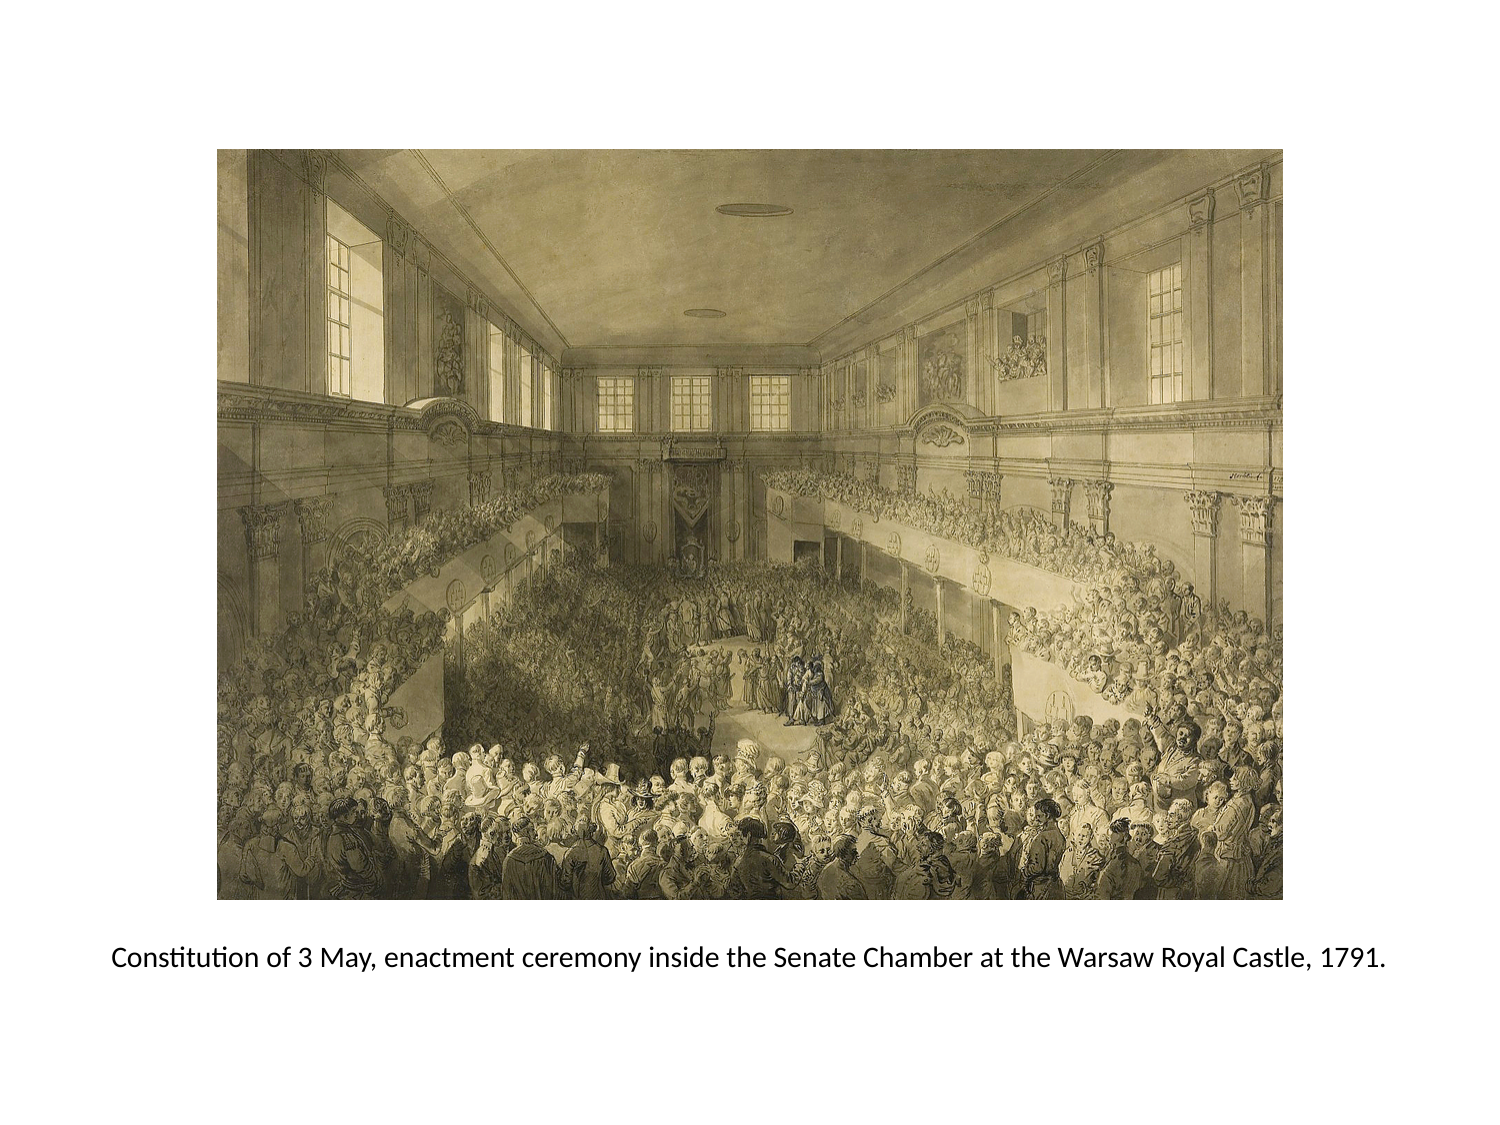

Constitution of 3 May, enactment ceremony inside the Senate Chamber at the Warsaw Royal Castle, 1791.